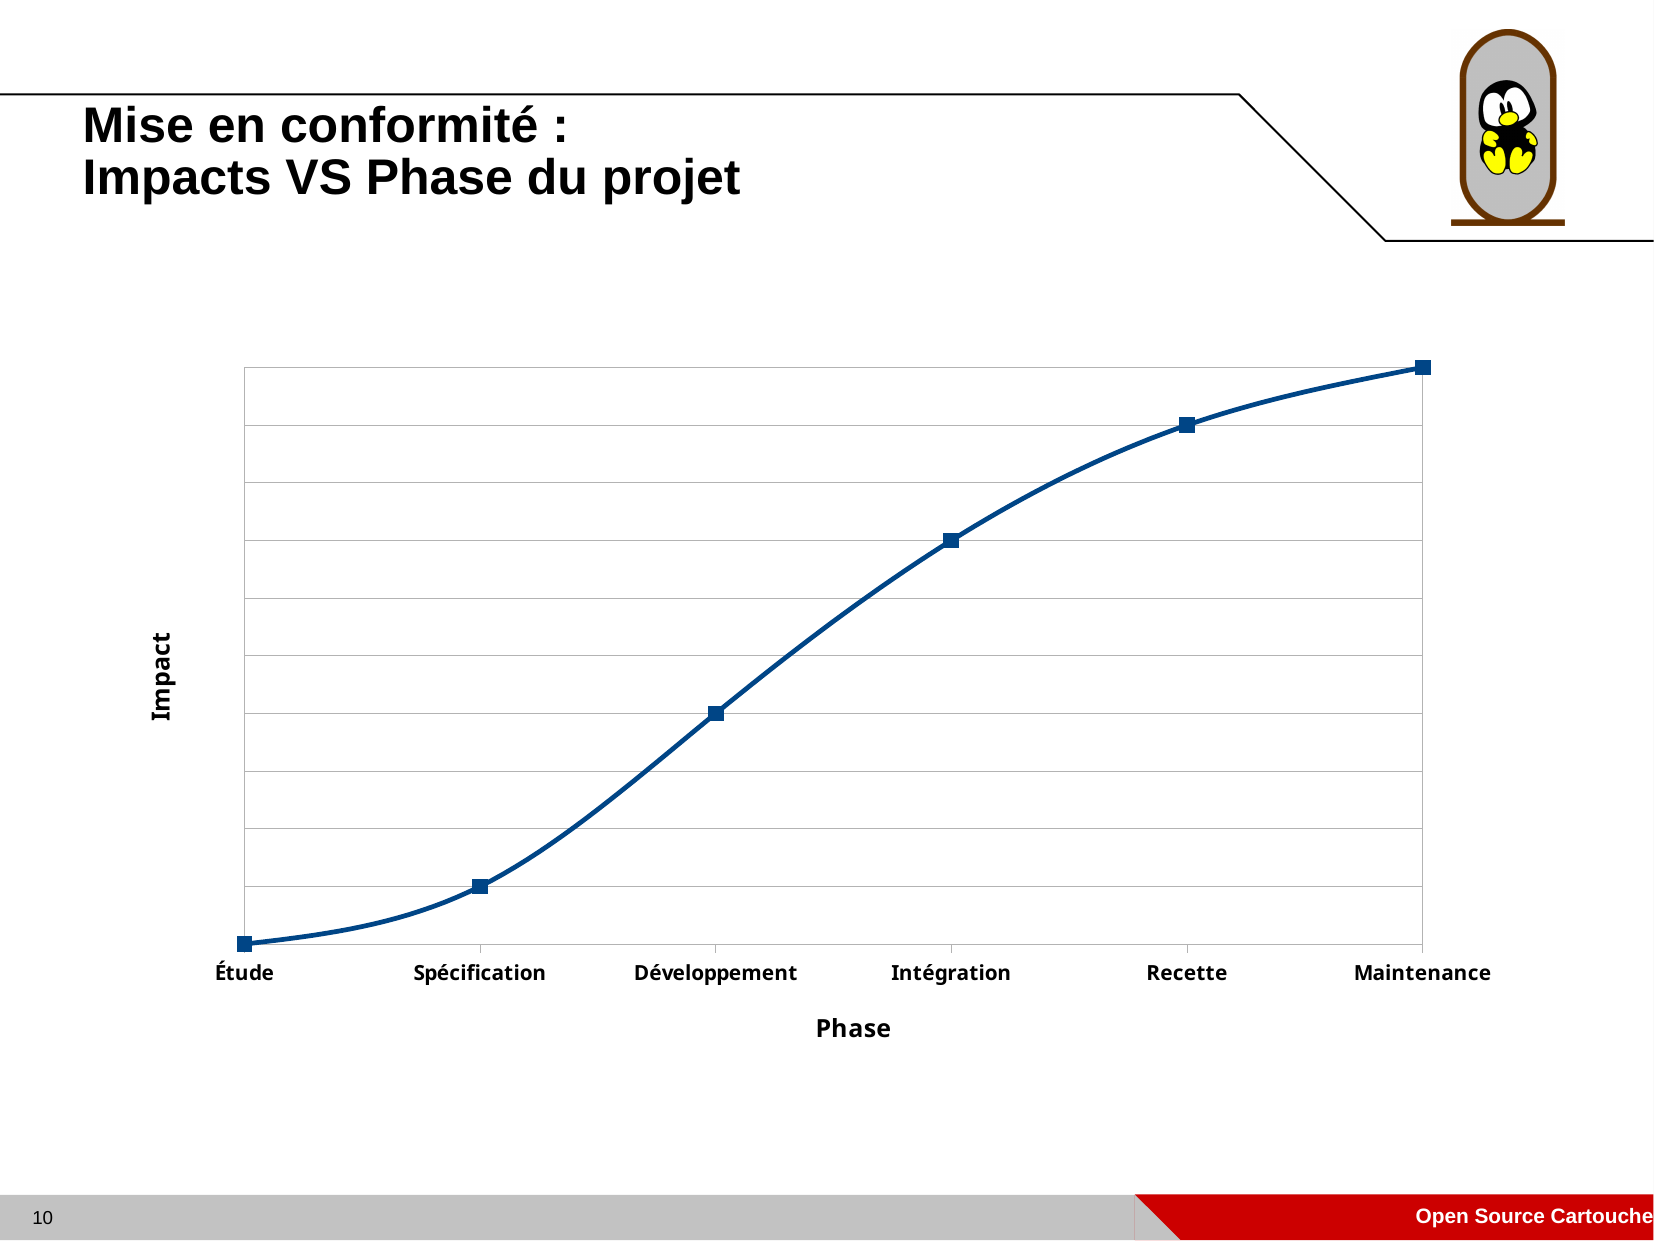

# Mise en conformité : Impacts VS Phase du projet
### Chart
| Category | Impacts |
|---|---|
| Étude | 0.0 |
| Spécification | 1.0 |
| Développement | 4.0 |
| Intégration | 7.0 |
| Recette | 9.0 |
| Maintenance | 10.0 |